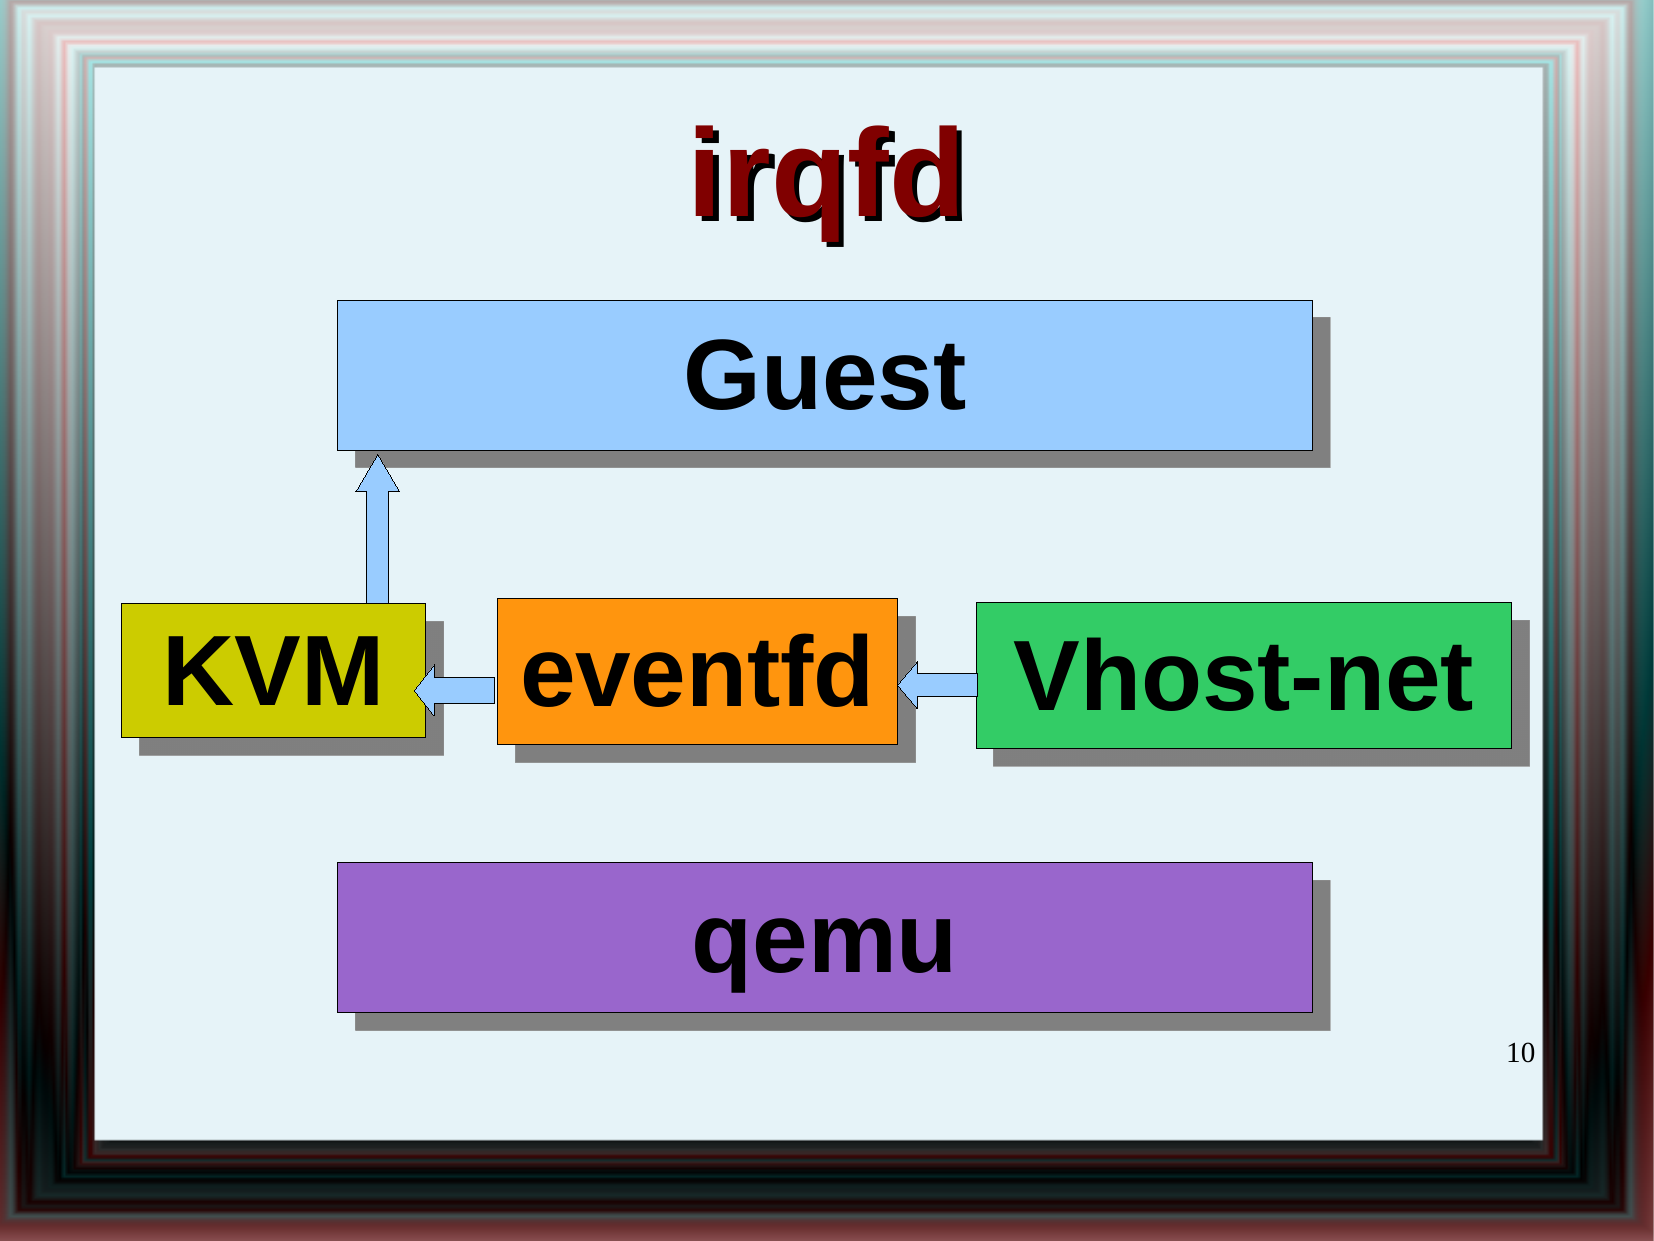

# irqfd
Guest
eventfd
Vhost-net
KVM
qemu
10